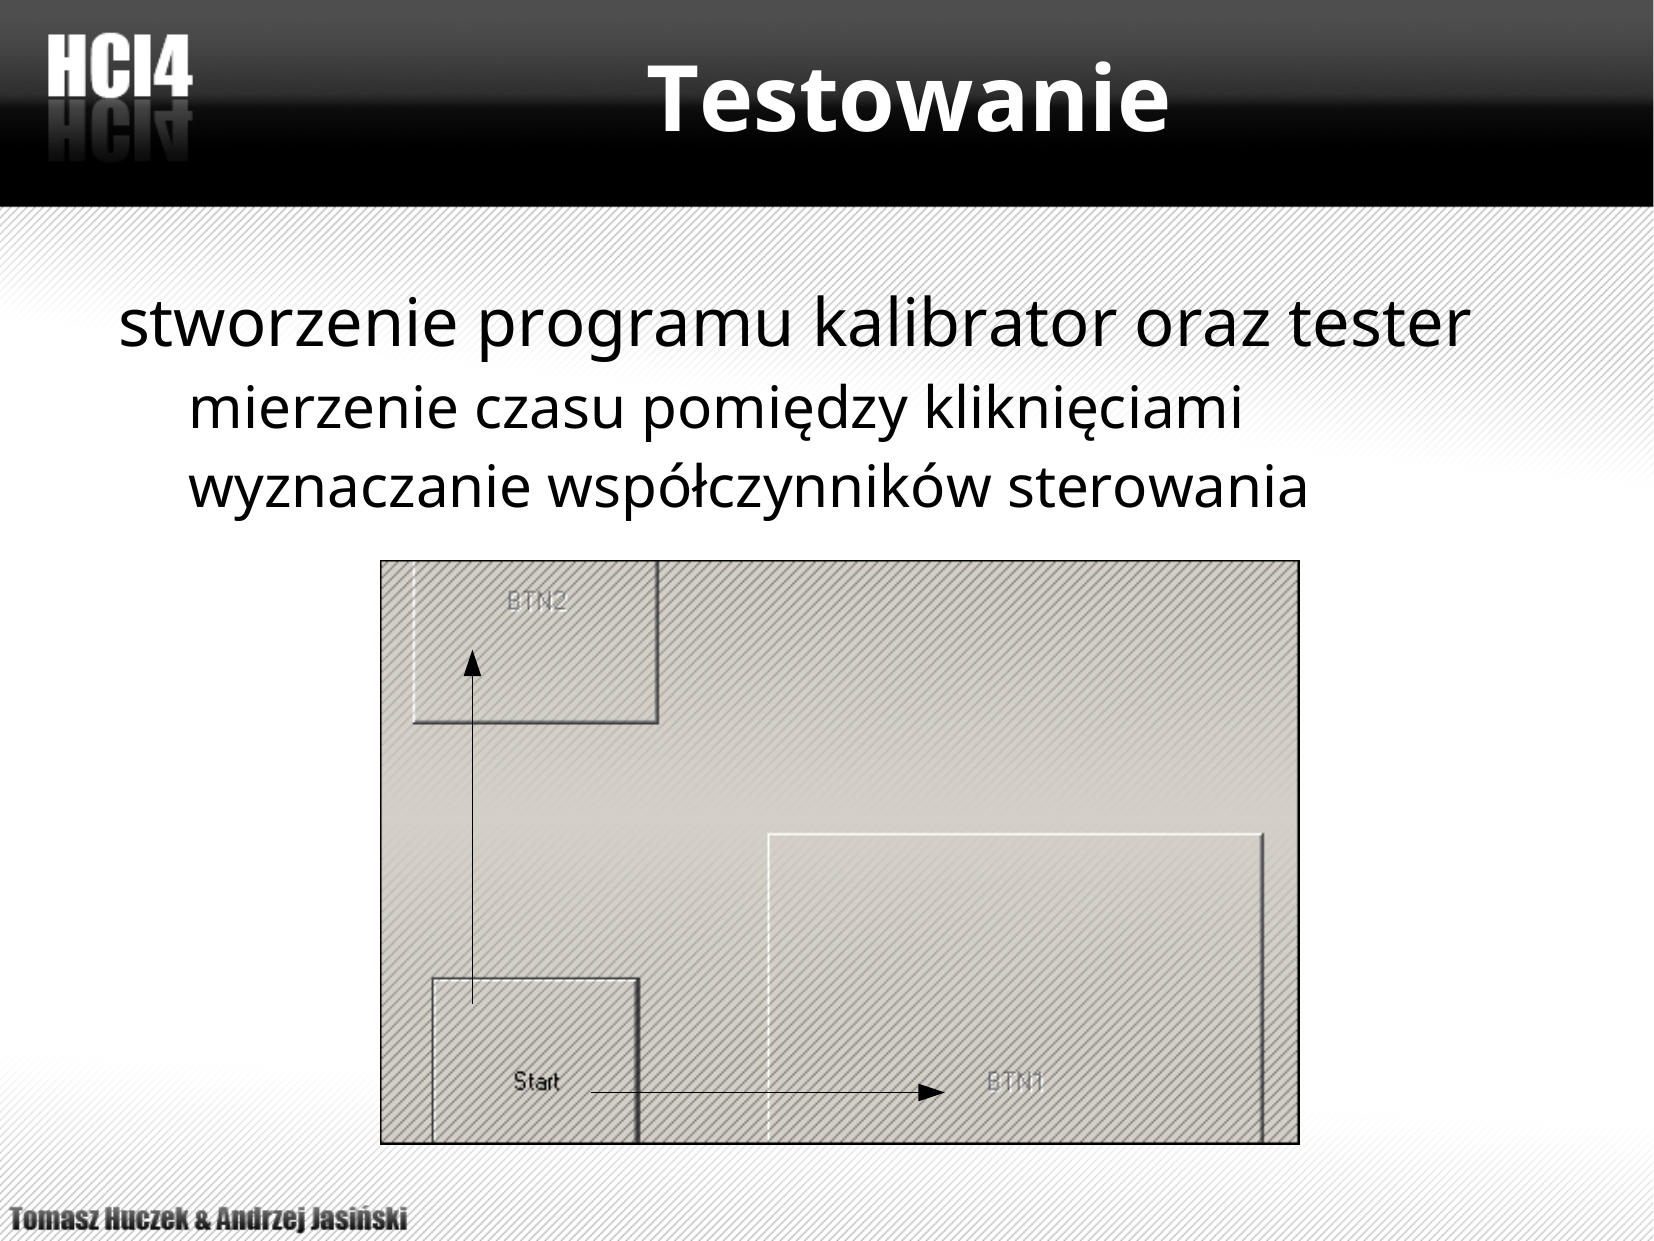

# Testowanie
stworzenie programu kalibrator oraz tester
mierzenie czasu pomiędzy kliknięciami
wyznaczanie współczynników sterowania